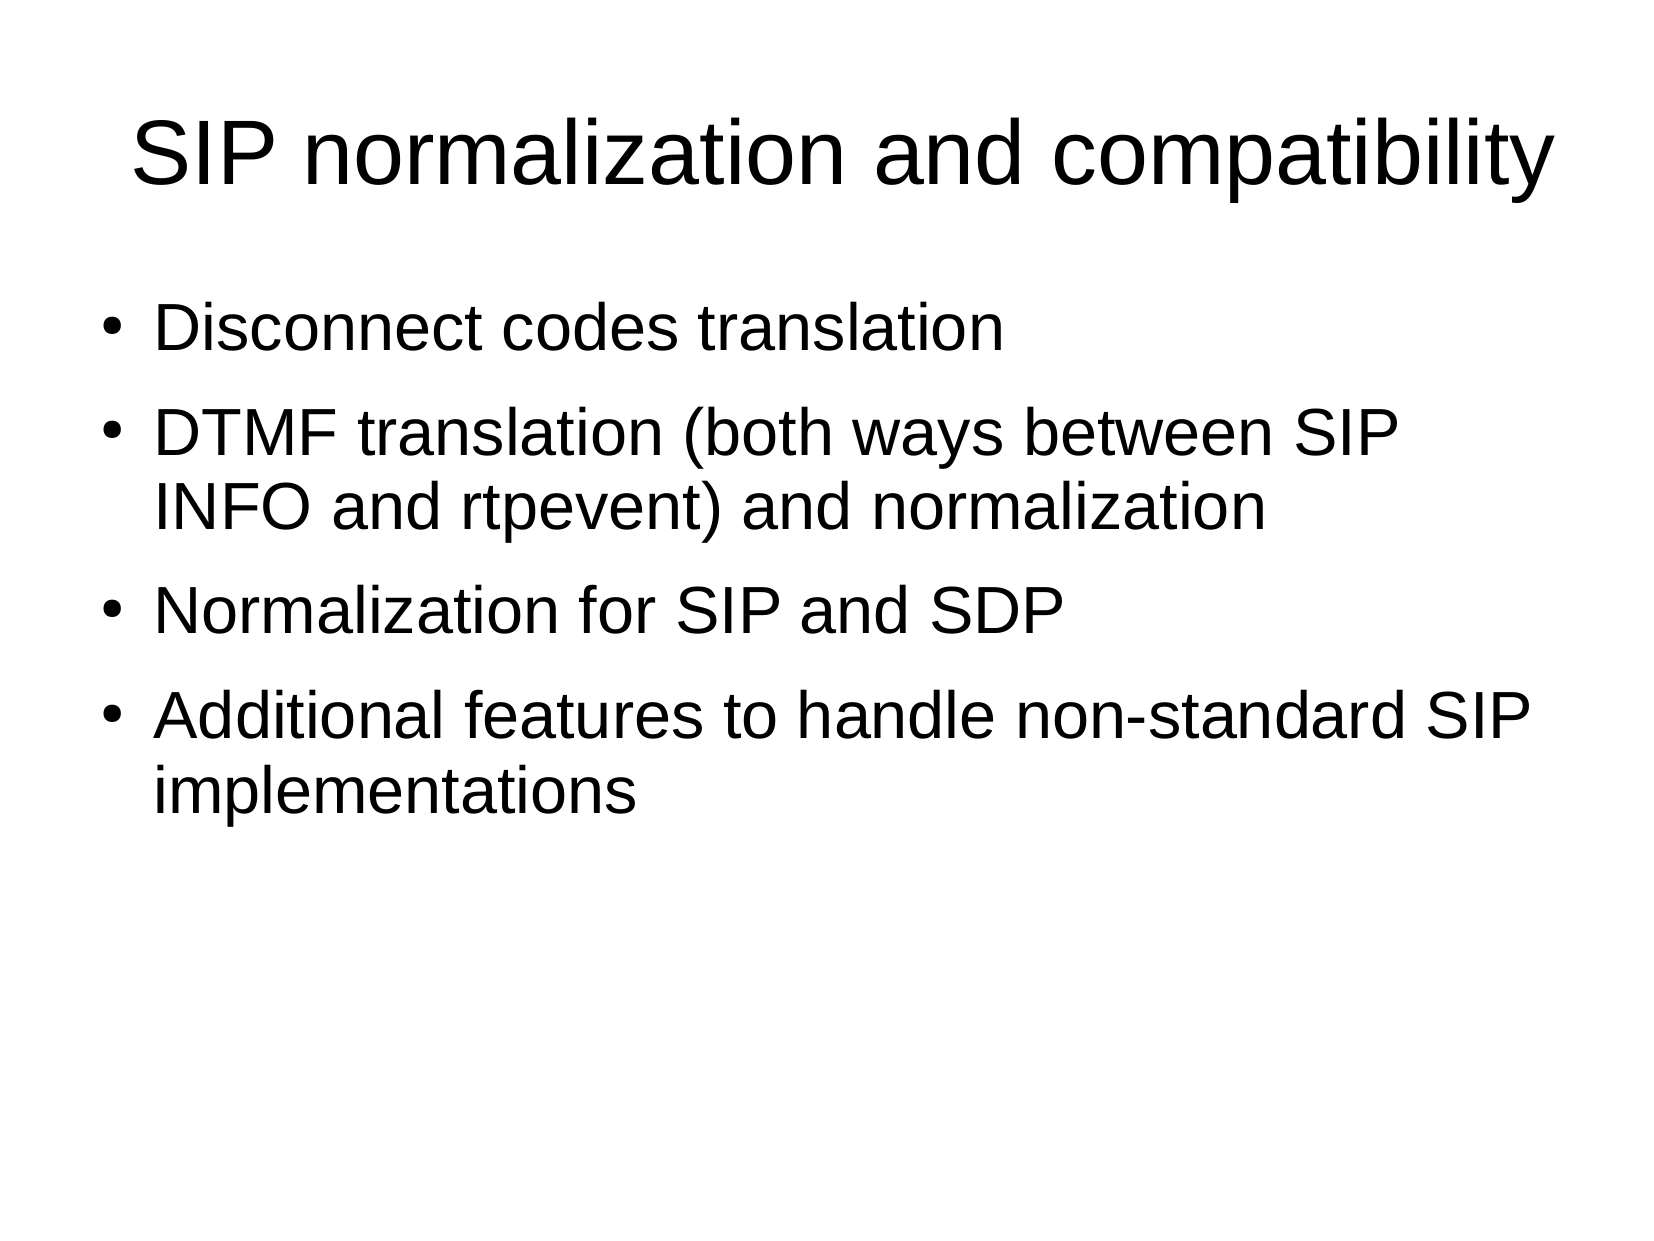

# SIP normalization and compatibility
Disconnect codes translation
DTMF translation (both ways between SIP INFO and rtpevent) and normalization
Normalization for SIP and SDP
Additional features to handle non-standard SIP implementations